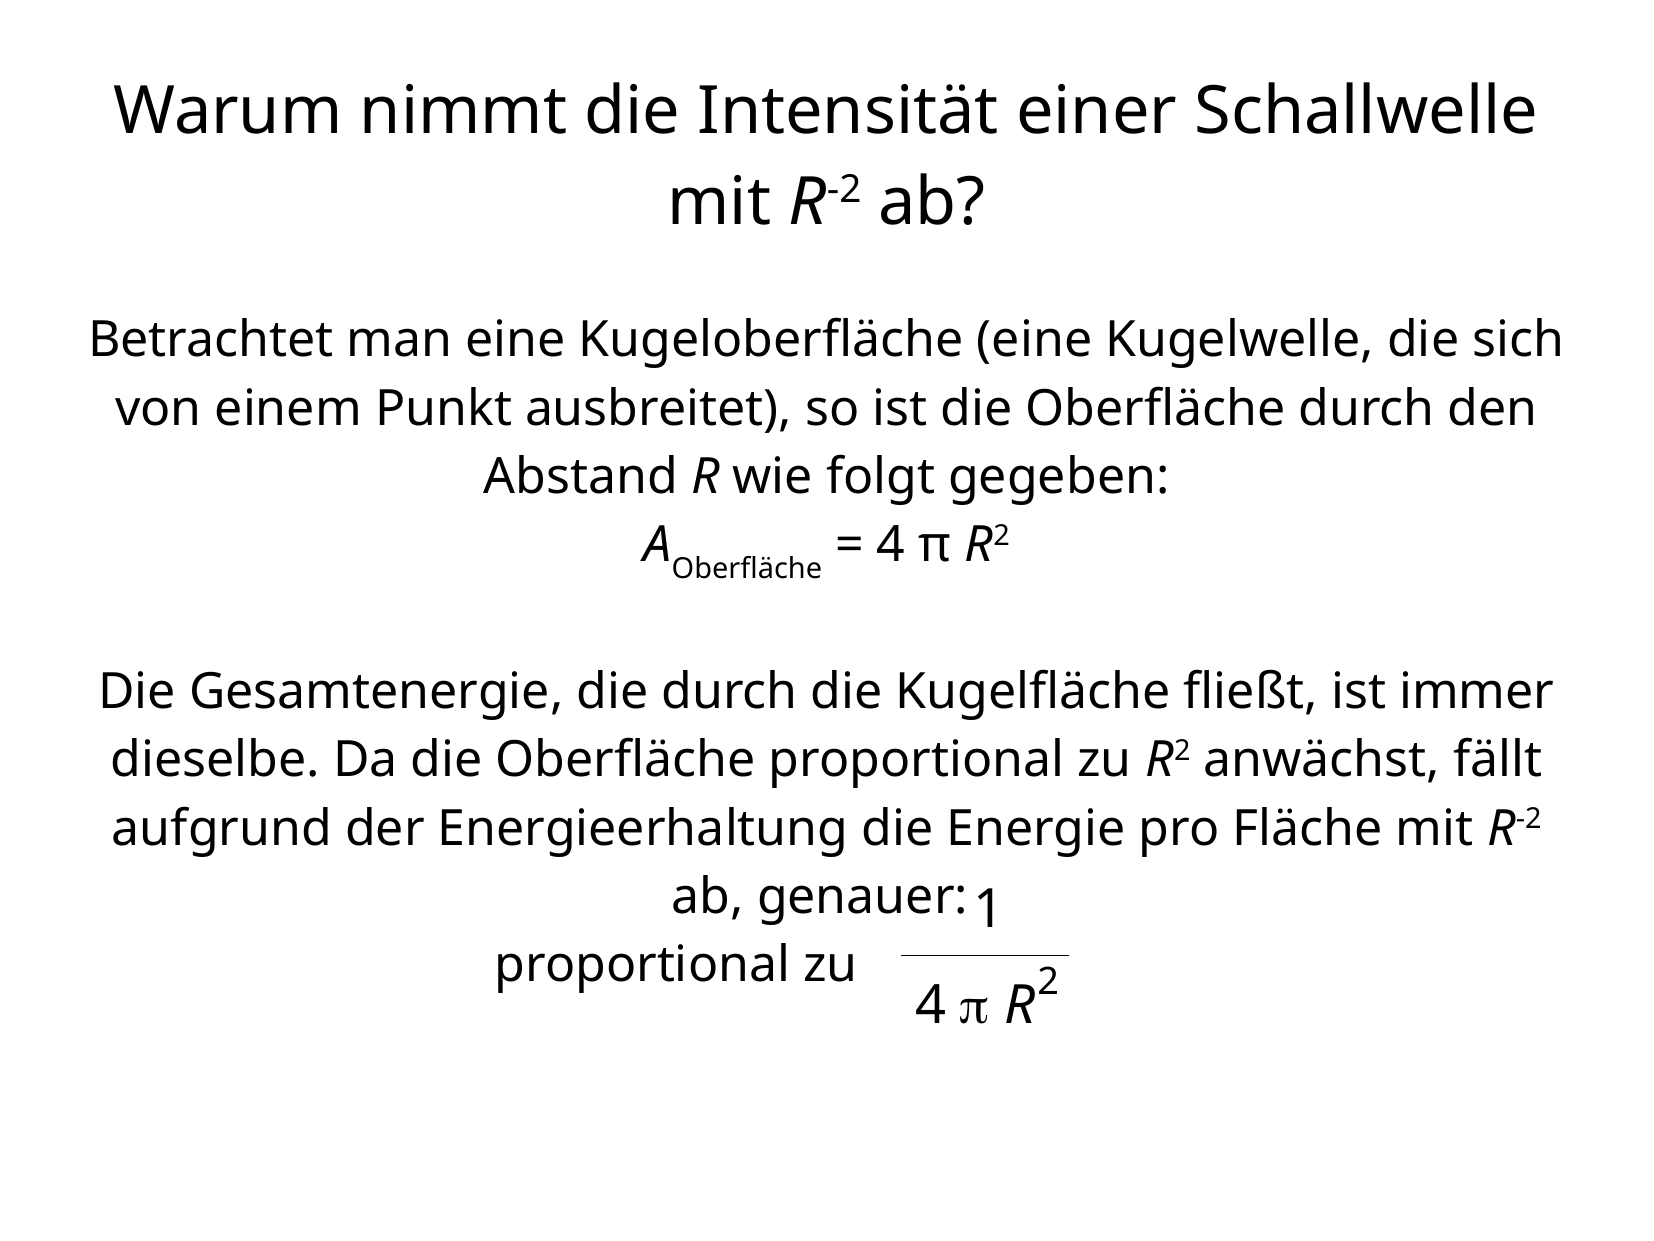

# Warum nimmt die Intensität einer Schallwelle mit R-2 ab?
Betrachtet man eine Kugeloberfläche (eine Kugelwelle, die sich von einem Punkt ausbreitet), so ist die Oberfläche durch den Abstand R wie folgt gegeben:
AOberfläche = 4 π R2
Die Gesamtenergie, die durch die Kugelfläche fließt, ist immer dieselbe. Da die Oberfläche proportional zu R2 anwächst, fällt aufgrund der Energieerhaltung die Energie pro Fläche mit R-2 ab, genauer:
proportional zu